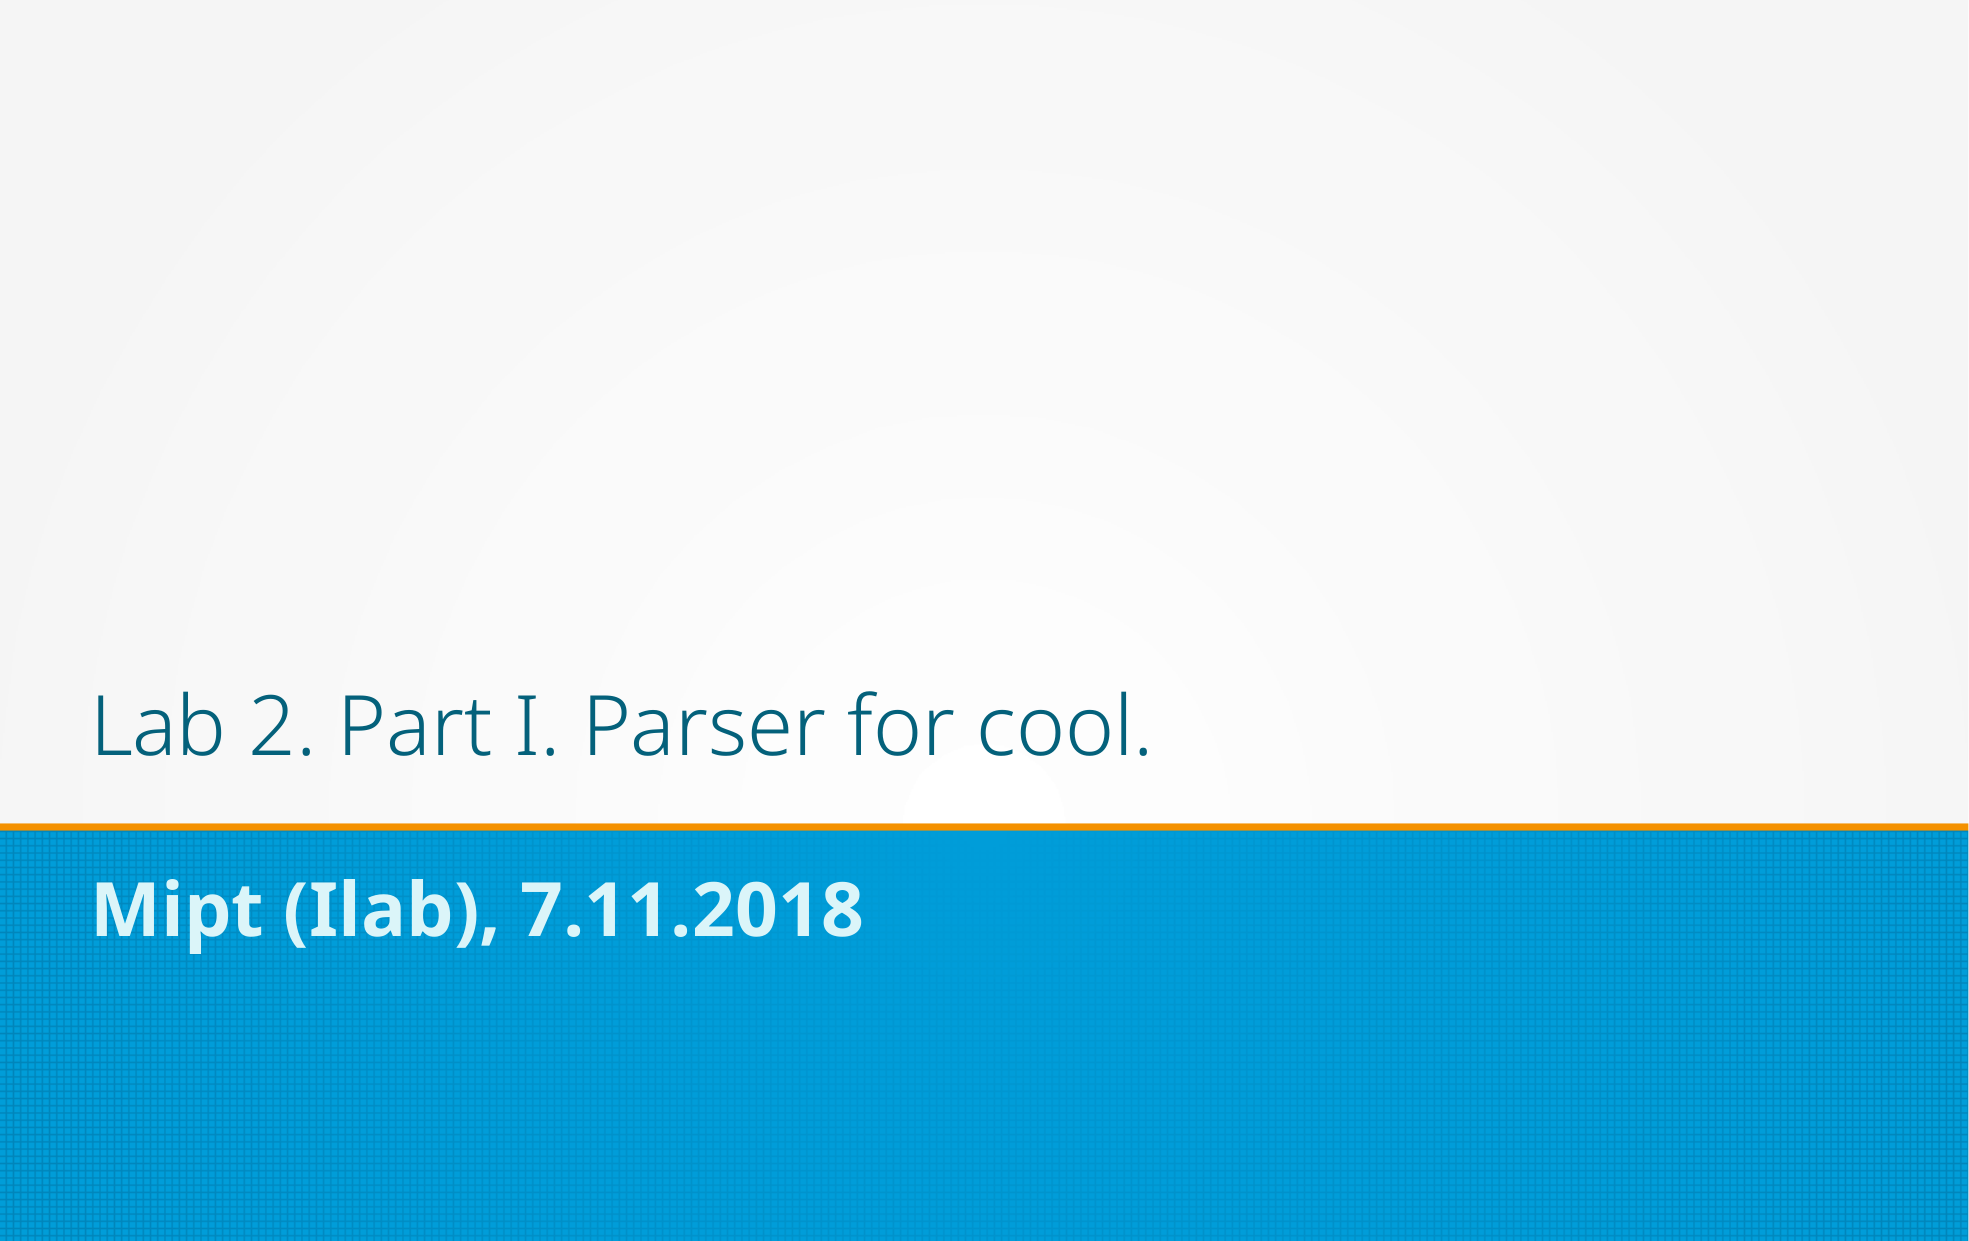

# Lab 2. Part I. Parser for cool.
Mipt (Ilab), 7.11.2018